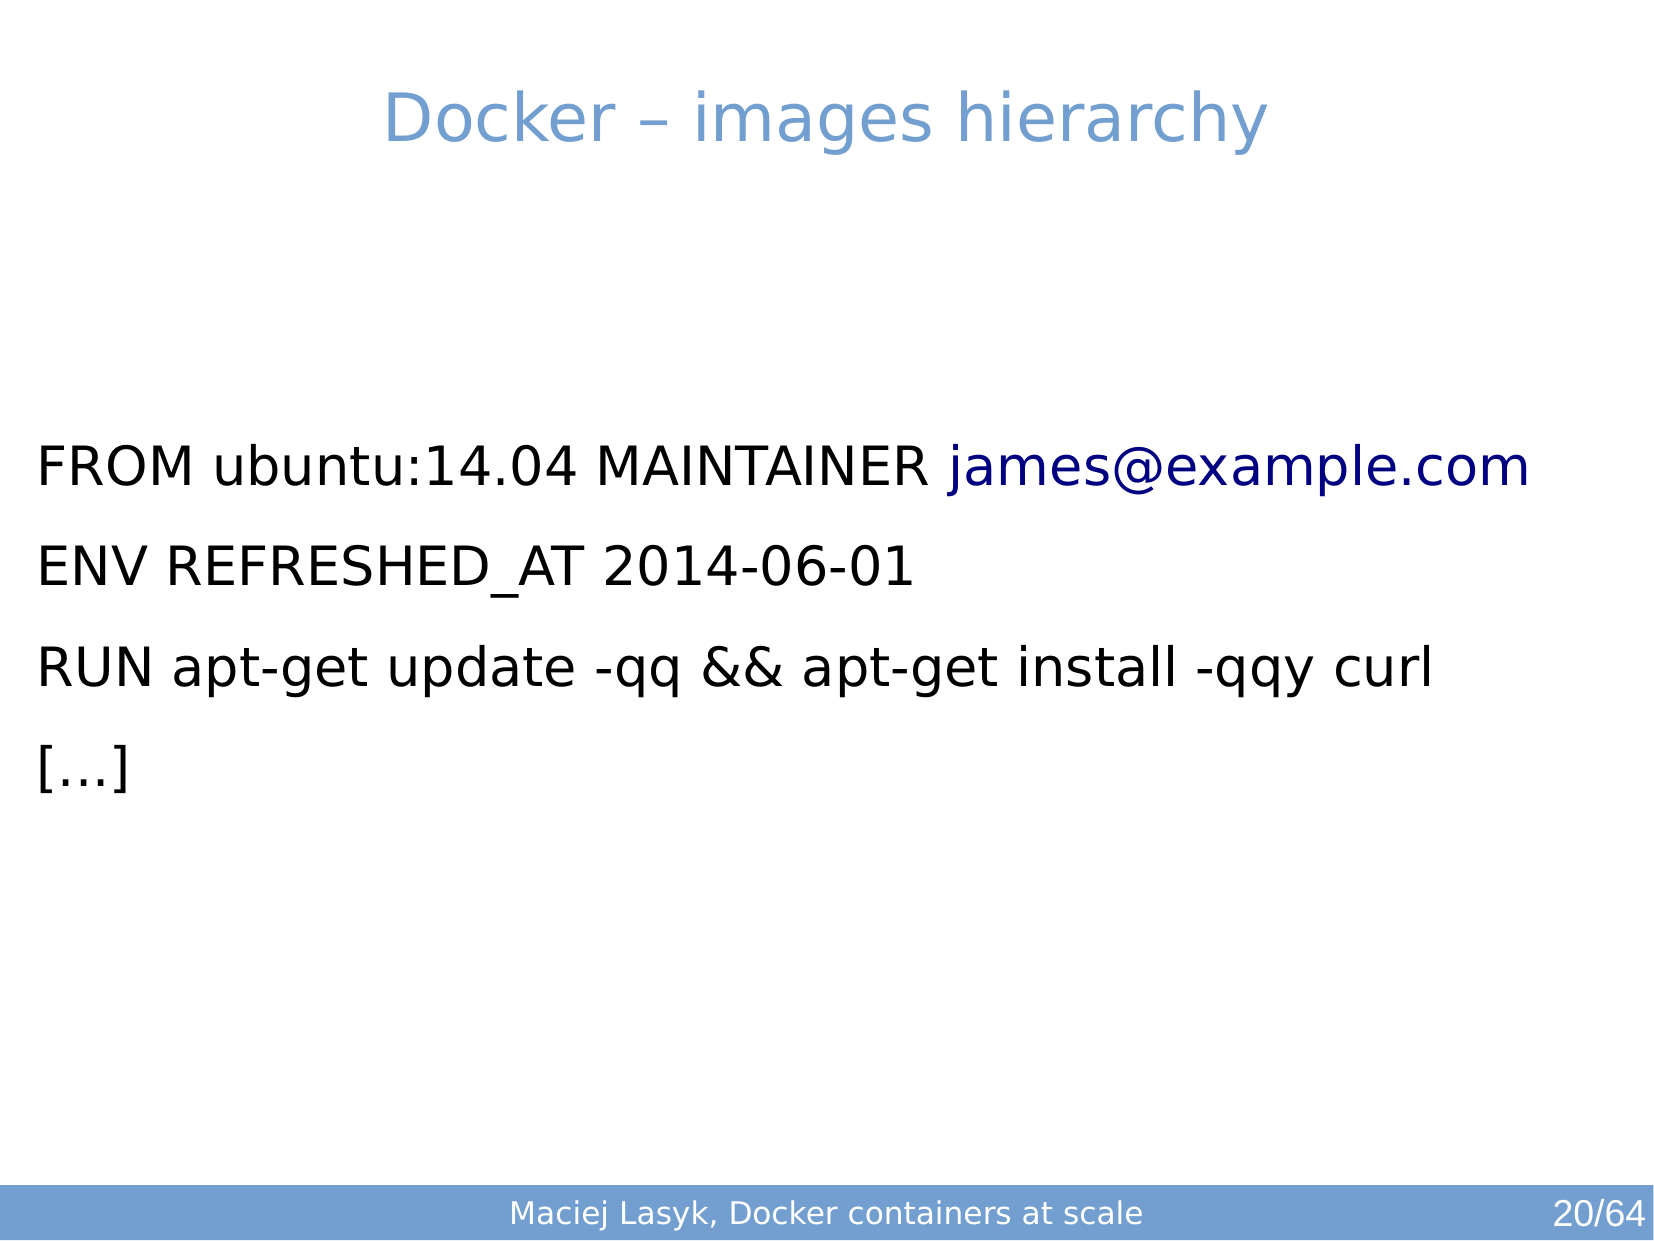

Docker – images hierarchy
FROM ubuntu:14.04 MAINTAINER james@example.com
ENV REFRESHED_AT 2014-06-01
RUN apt-get update -qq && apt-get install -qqy curl
[...]
 20/64
Maciej Lasyk, Docker containers at scale